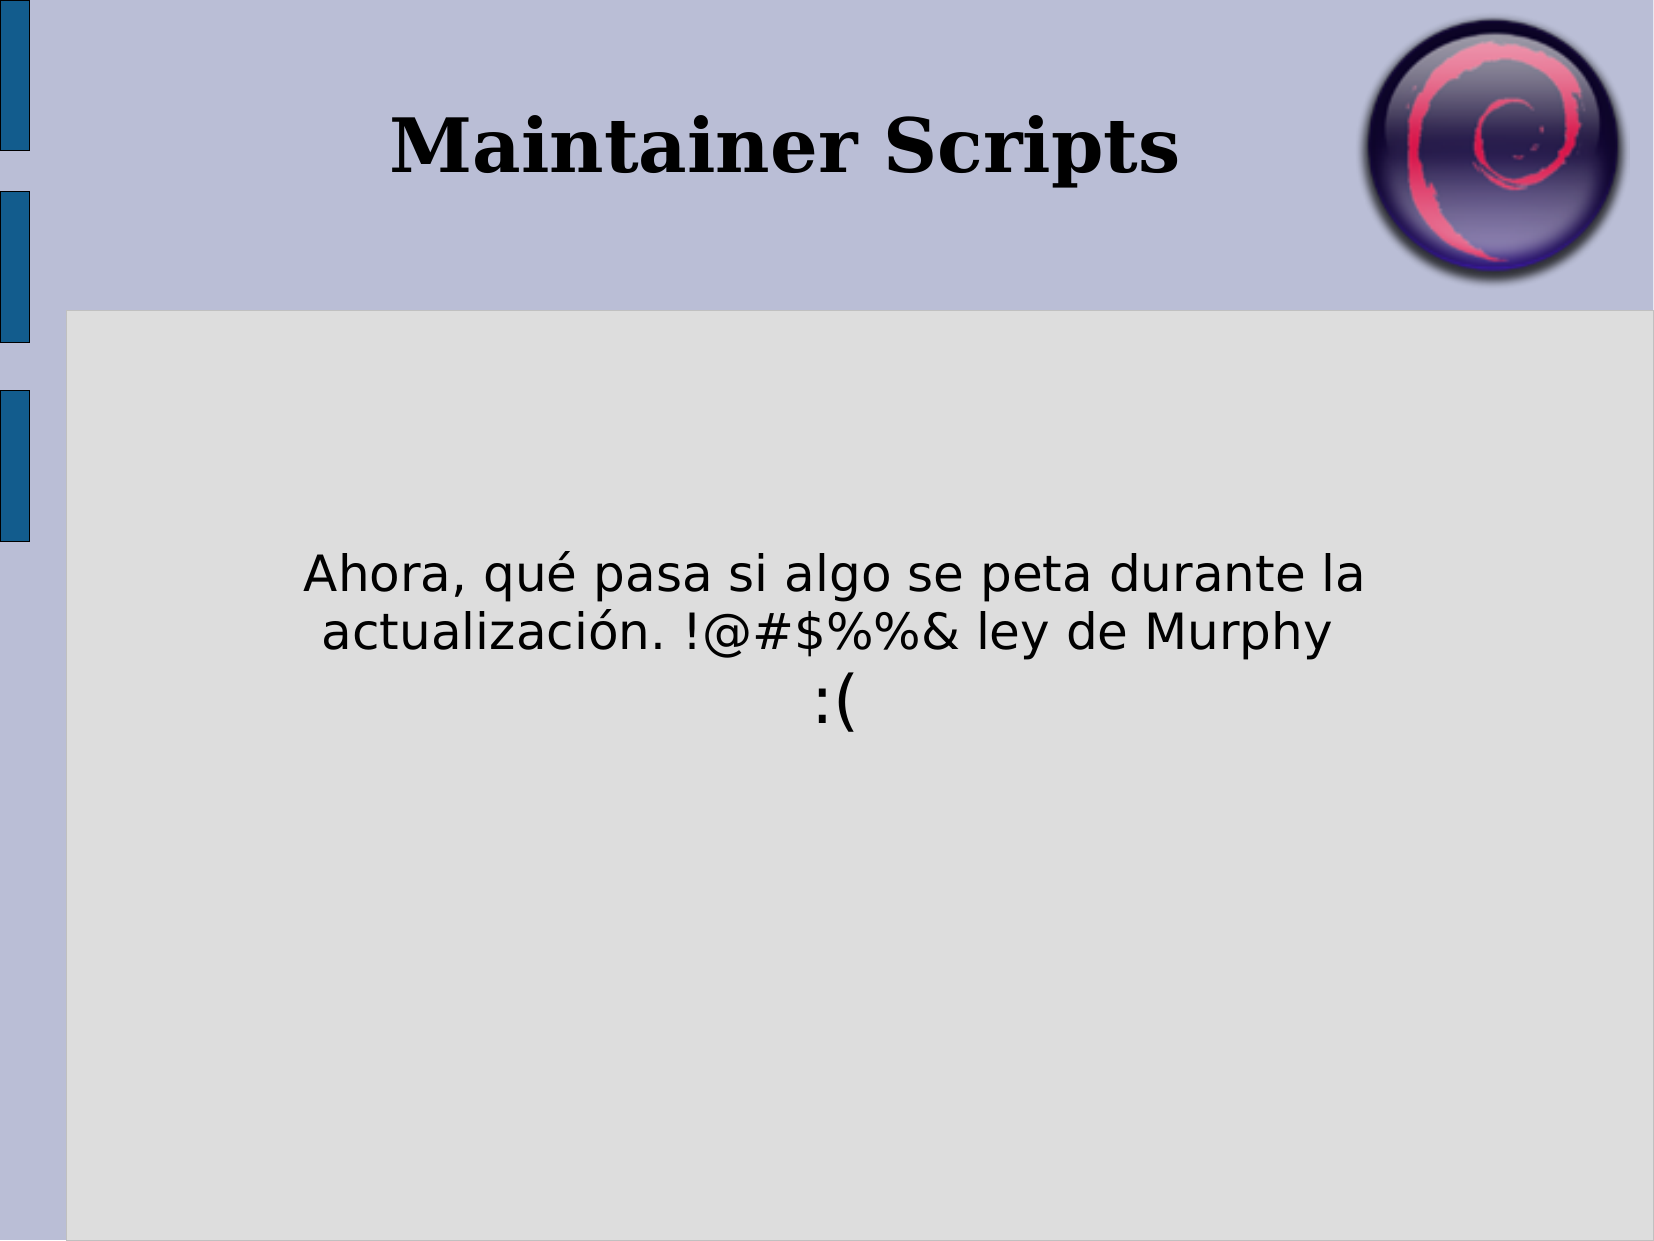

Maintainer Scripts
Ahora, qué pasa si algo se peta durante la actualización. !@#$%%& ley de Murphy
:(